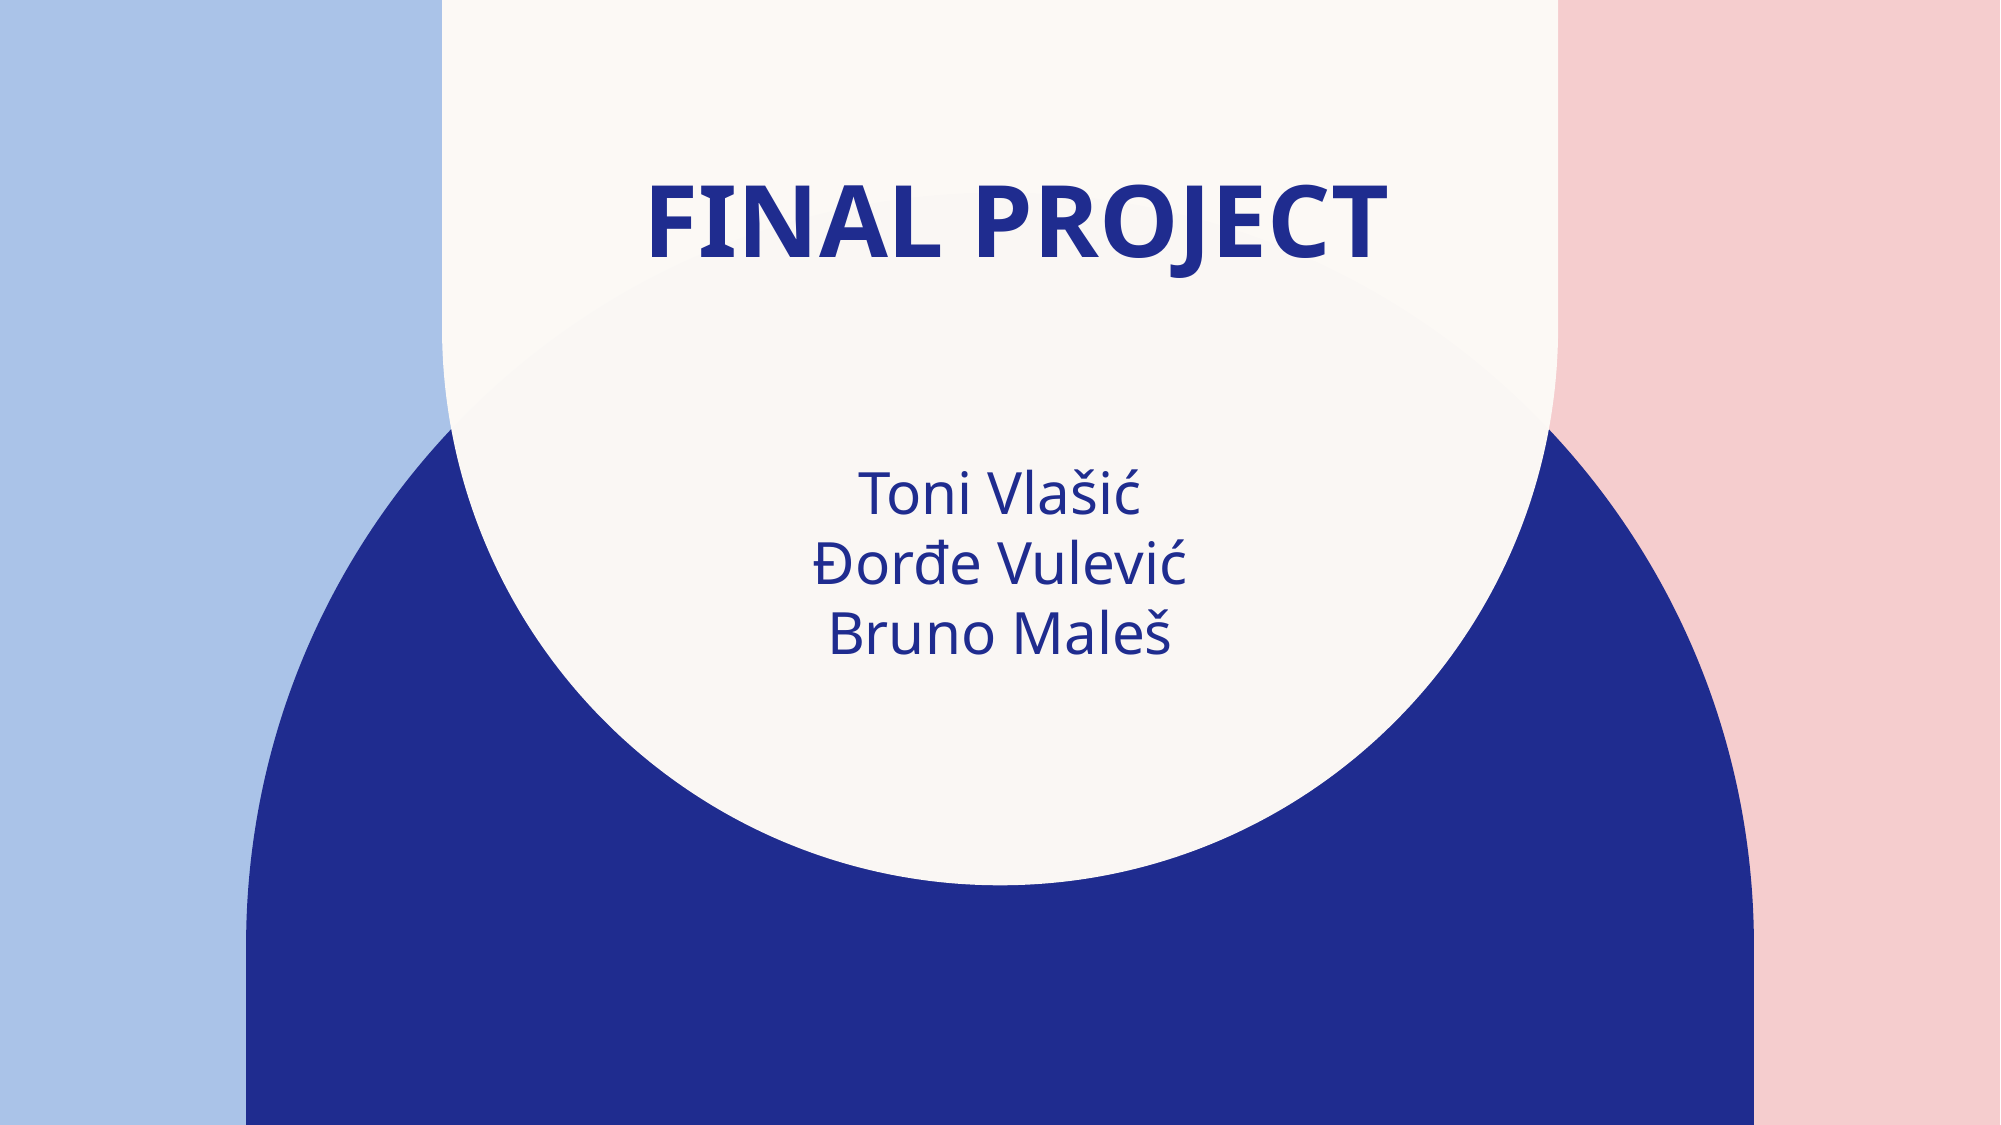

# FINAL PROJECT
Toni Vlašić
Đorđe Vulević
Bruno Maleš